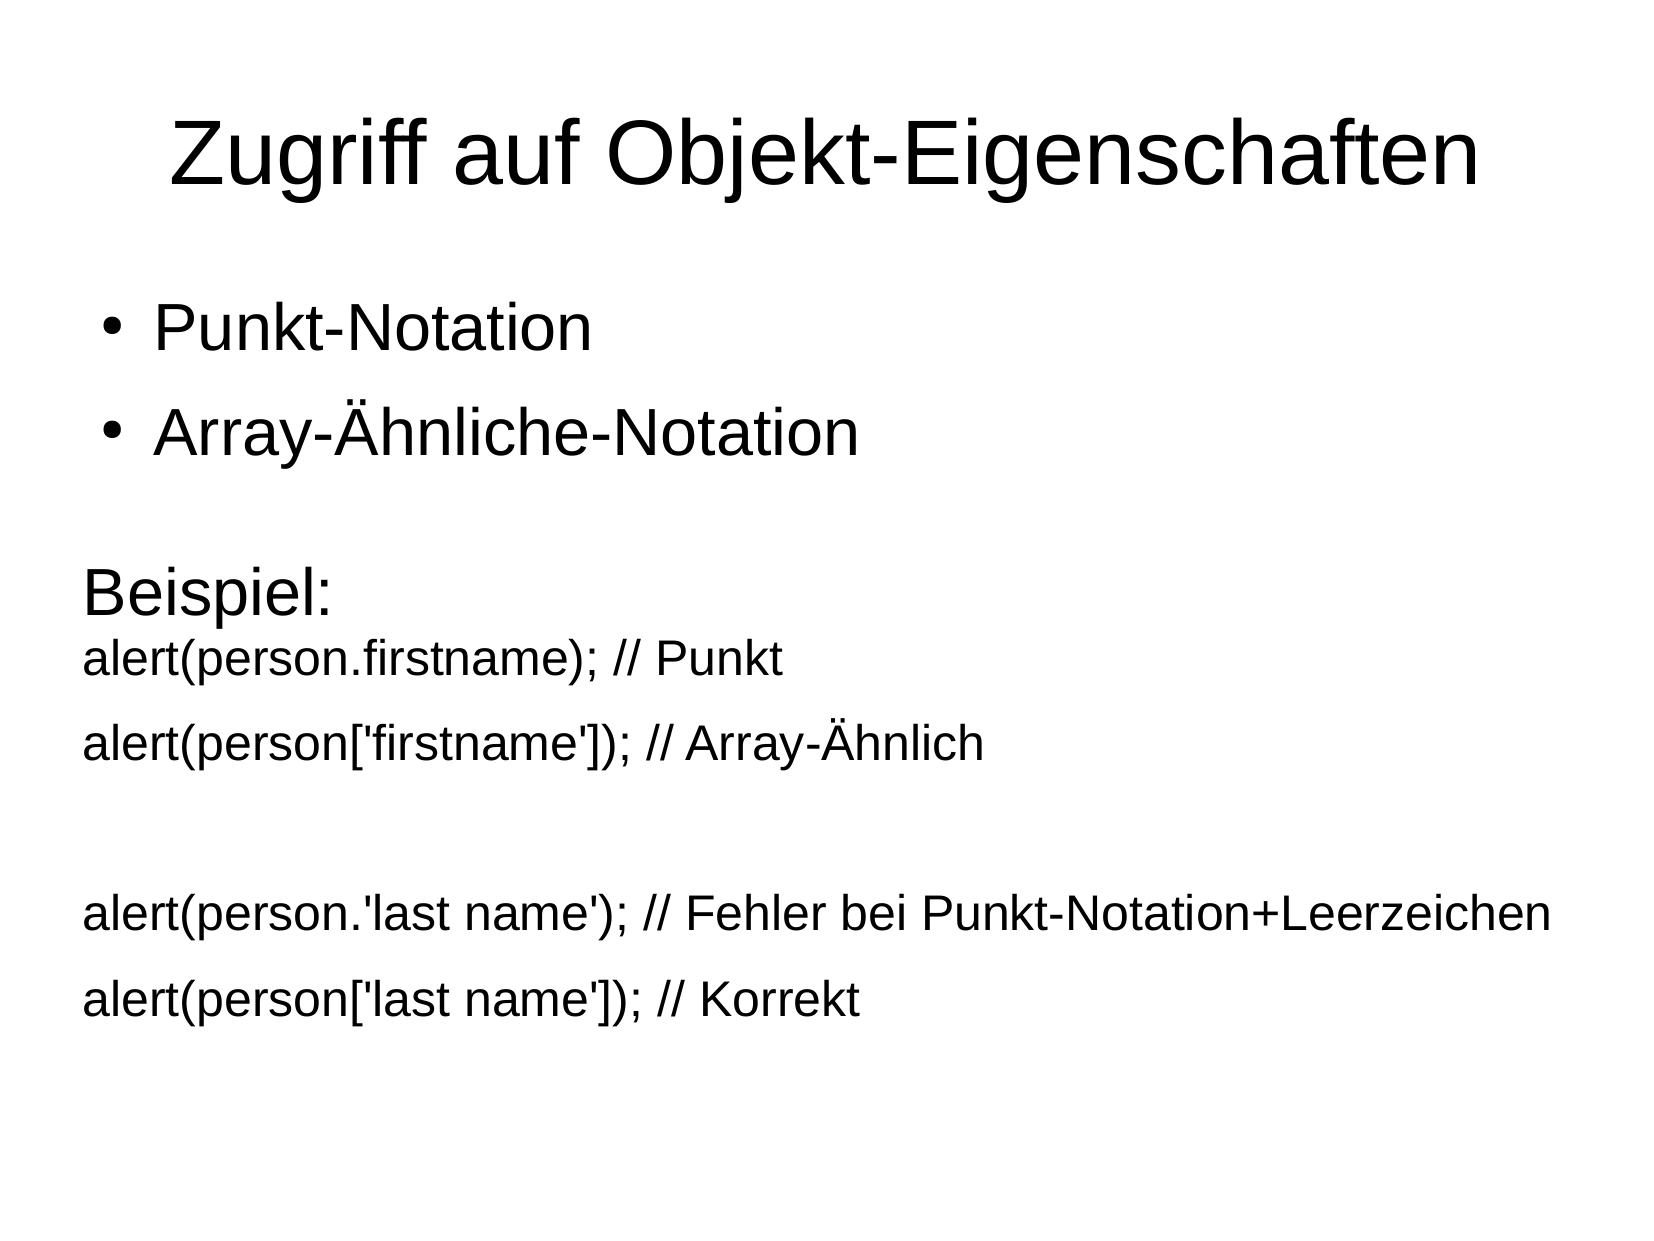

# Zugriff auf Objekt-Eigenschaften
Punkt-Notation
Array-Ähnliche-Notation
Beispiel:
alert(person.firstname); // Punkt
alert(person['firstname']); // Array-Ähnlich
alert(person.'last name'); // Fehler bei Punkt-Notation+Leerzeichen
alert(person['last name']); // Korrekt